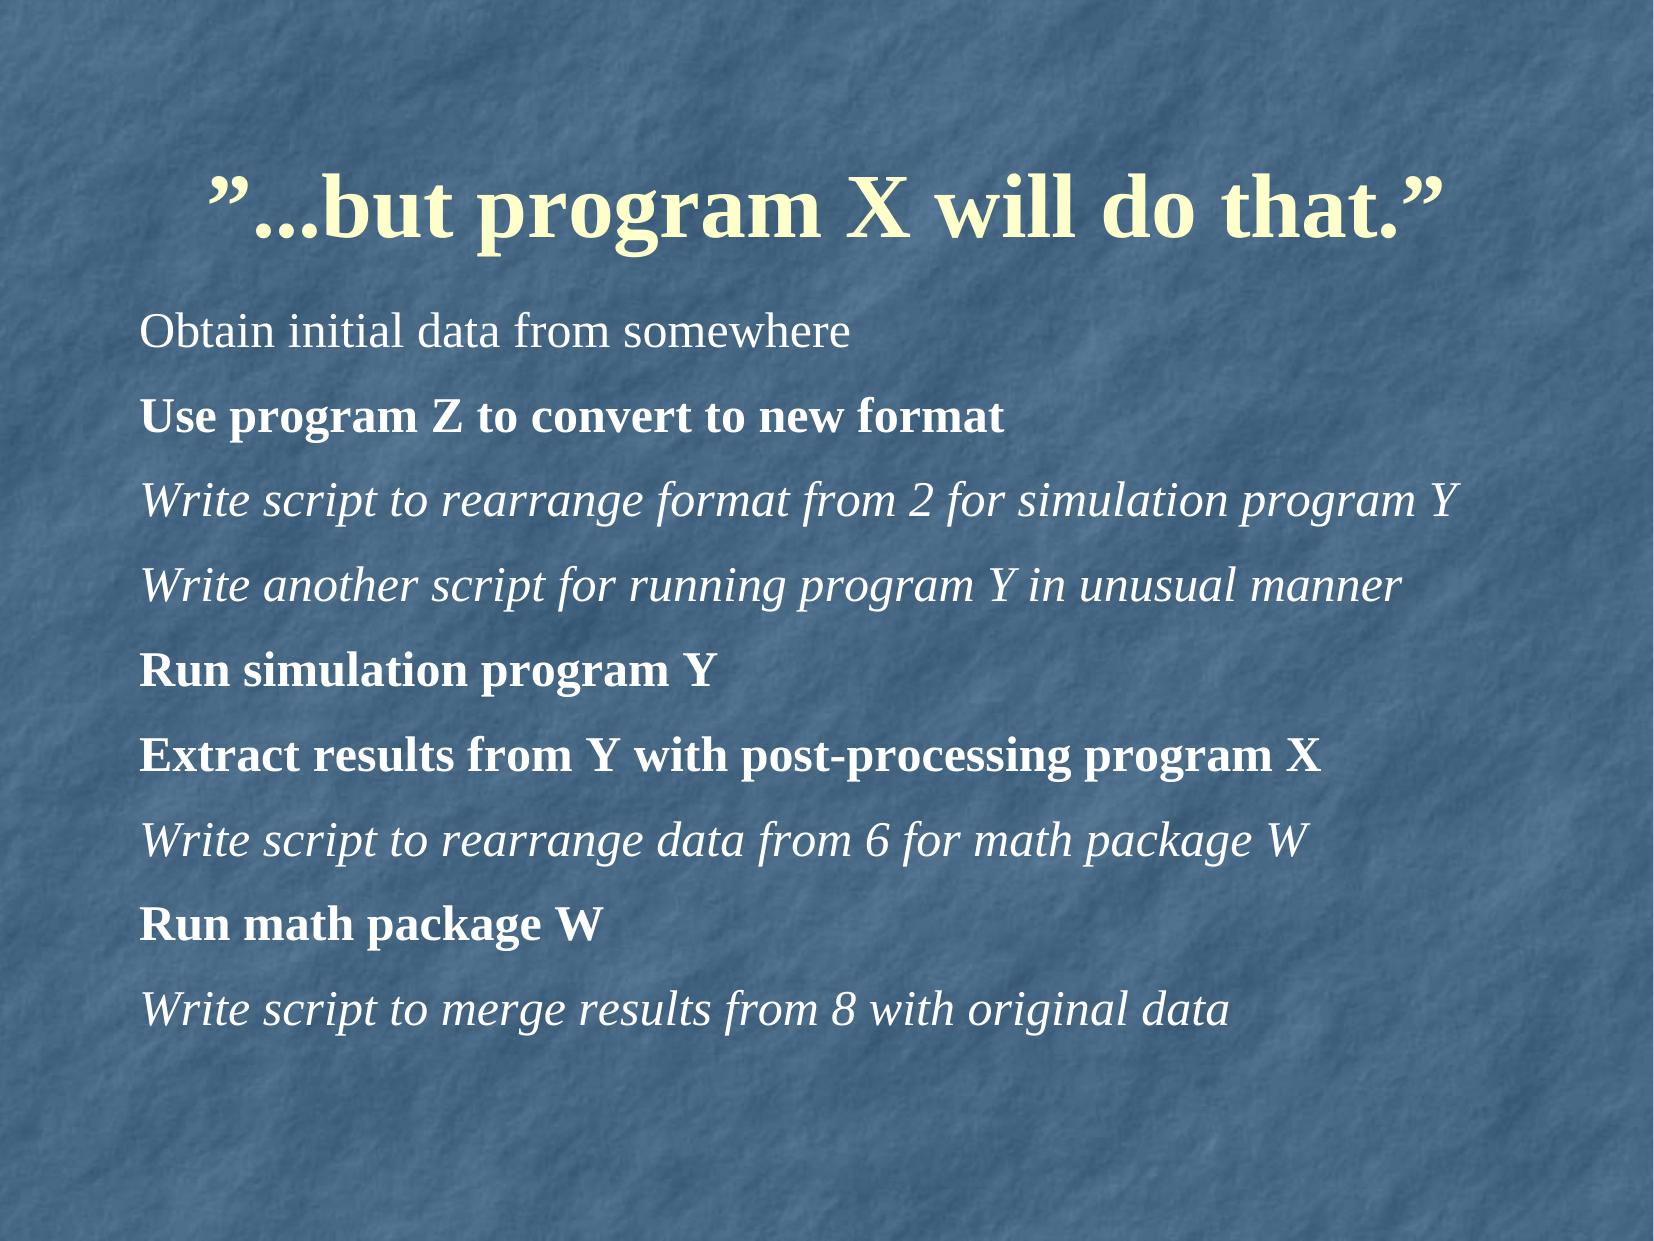

# ”...but program X will do that.”
Obtain initial data from somewhere
Use program Z to convert to new format
Write script to rearrange format from 2 for simulation program Y
Write another script for running program Y in unusual manner
Run simulation program Y
Extract results from Y with post-processing program X
Write script to rearrange data from 6 for math package W
Run math package W
Write script to merge results from 8 with original data